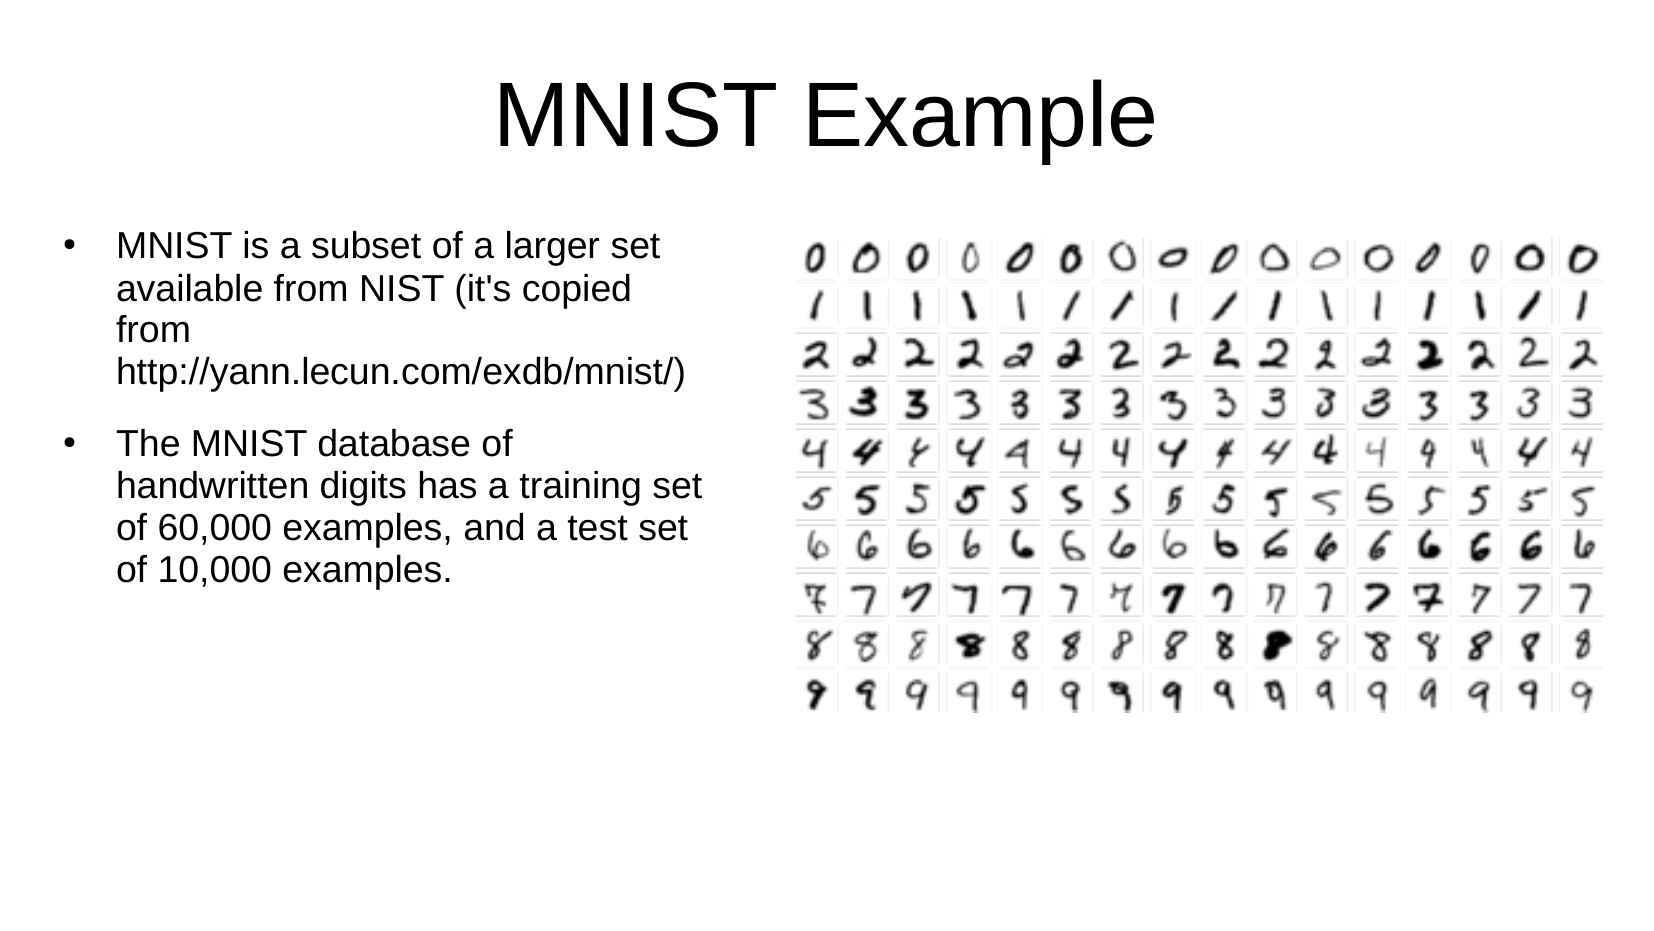

# MNIST Example
MNIST is a subset of a larger set available from NIST (it's copied from http://yann.lecun.com/exdb/mnist/)
The MNIST database of handwritten digits has a training set of 60,000 examples, and a test set of 10,000 examples.